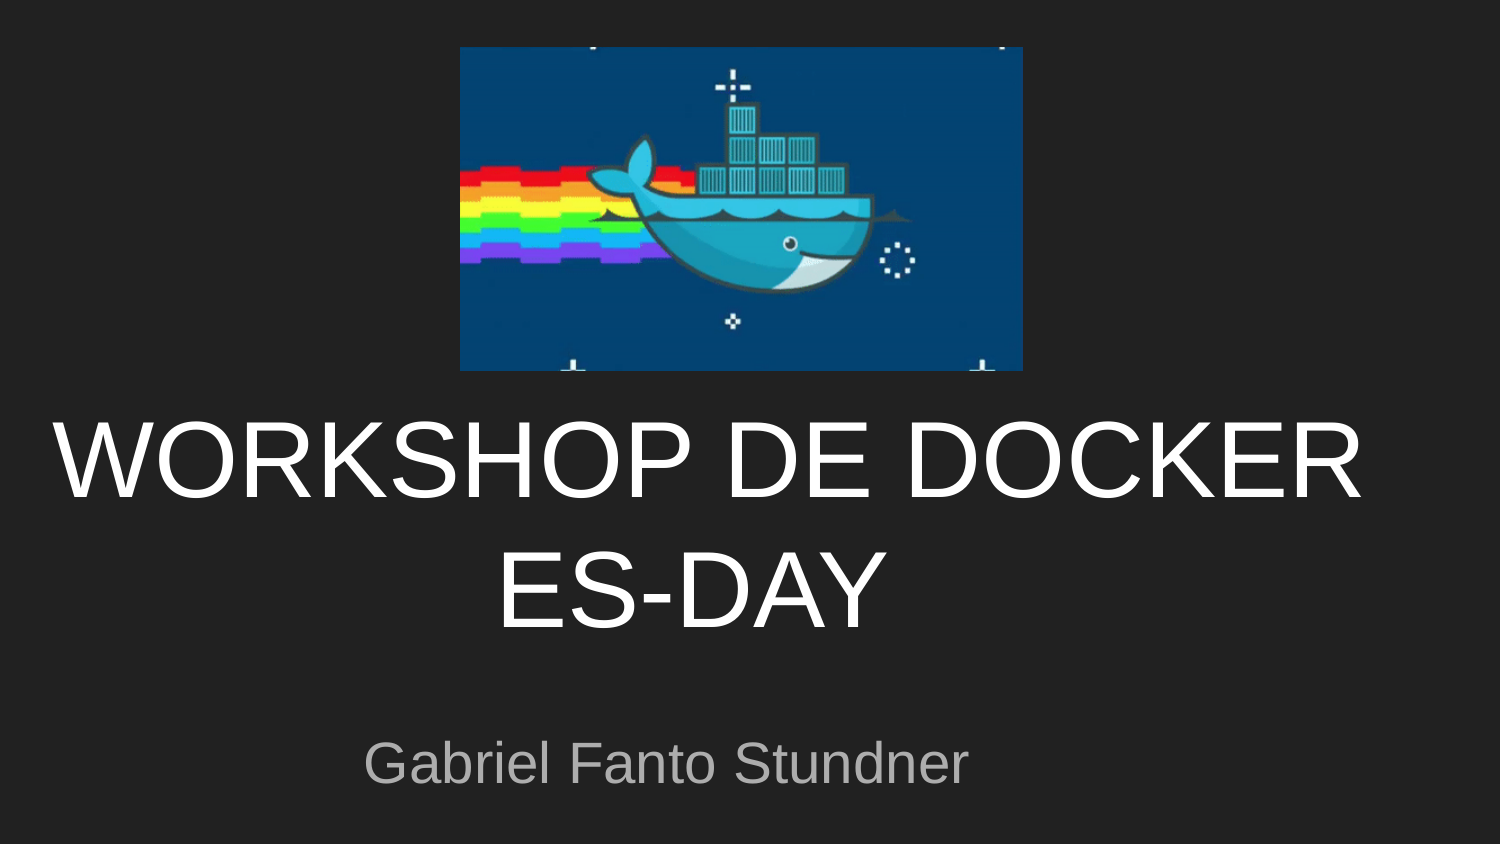

WORKSHOP DE DOCKER
						ES-DAY
Gabriel Fanto Stundner